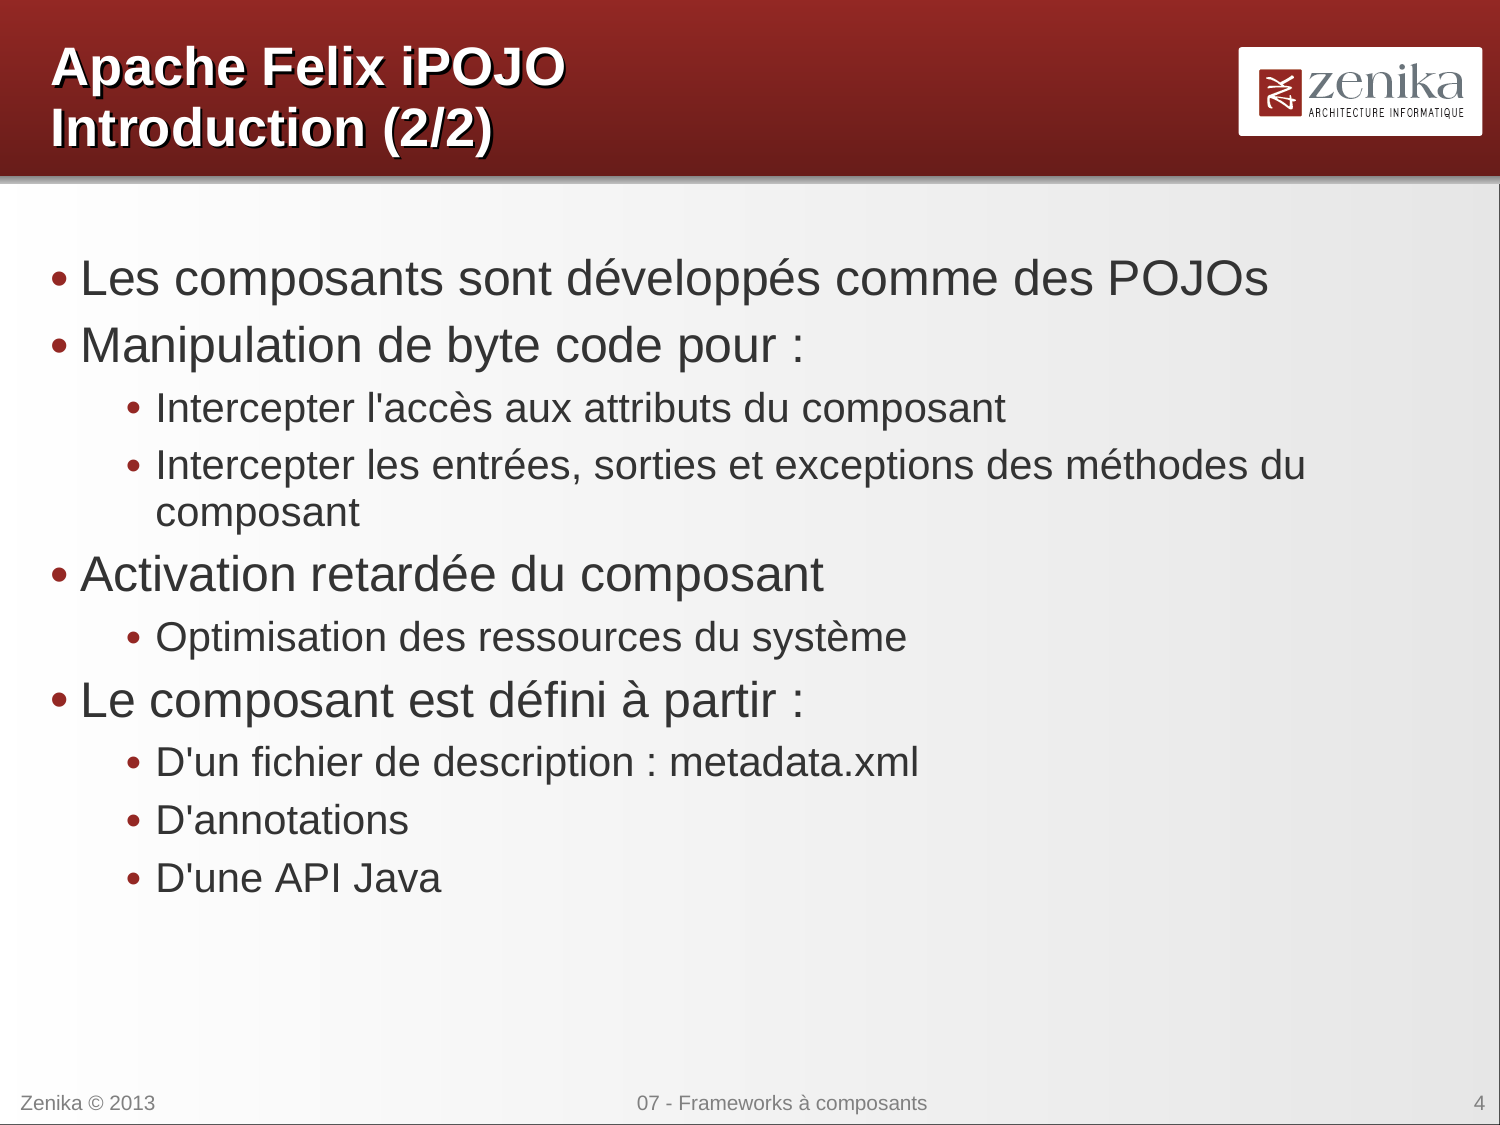

# Apache Felix iPOJO Introduction (2/2)
Les composants sont développés comme des POJOs
Manipulation de byte code pour :
Intercepter l'accès aux attributs du composant
Intercepter les entrées, sorties et exceptions des méthodes du composant
Activation retardée du composant
Optimisation des ressources du système
Le composant est défini à partir :
D'un fichier de description : metadata.xml
D'annotations
D'une API Java